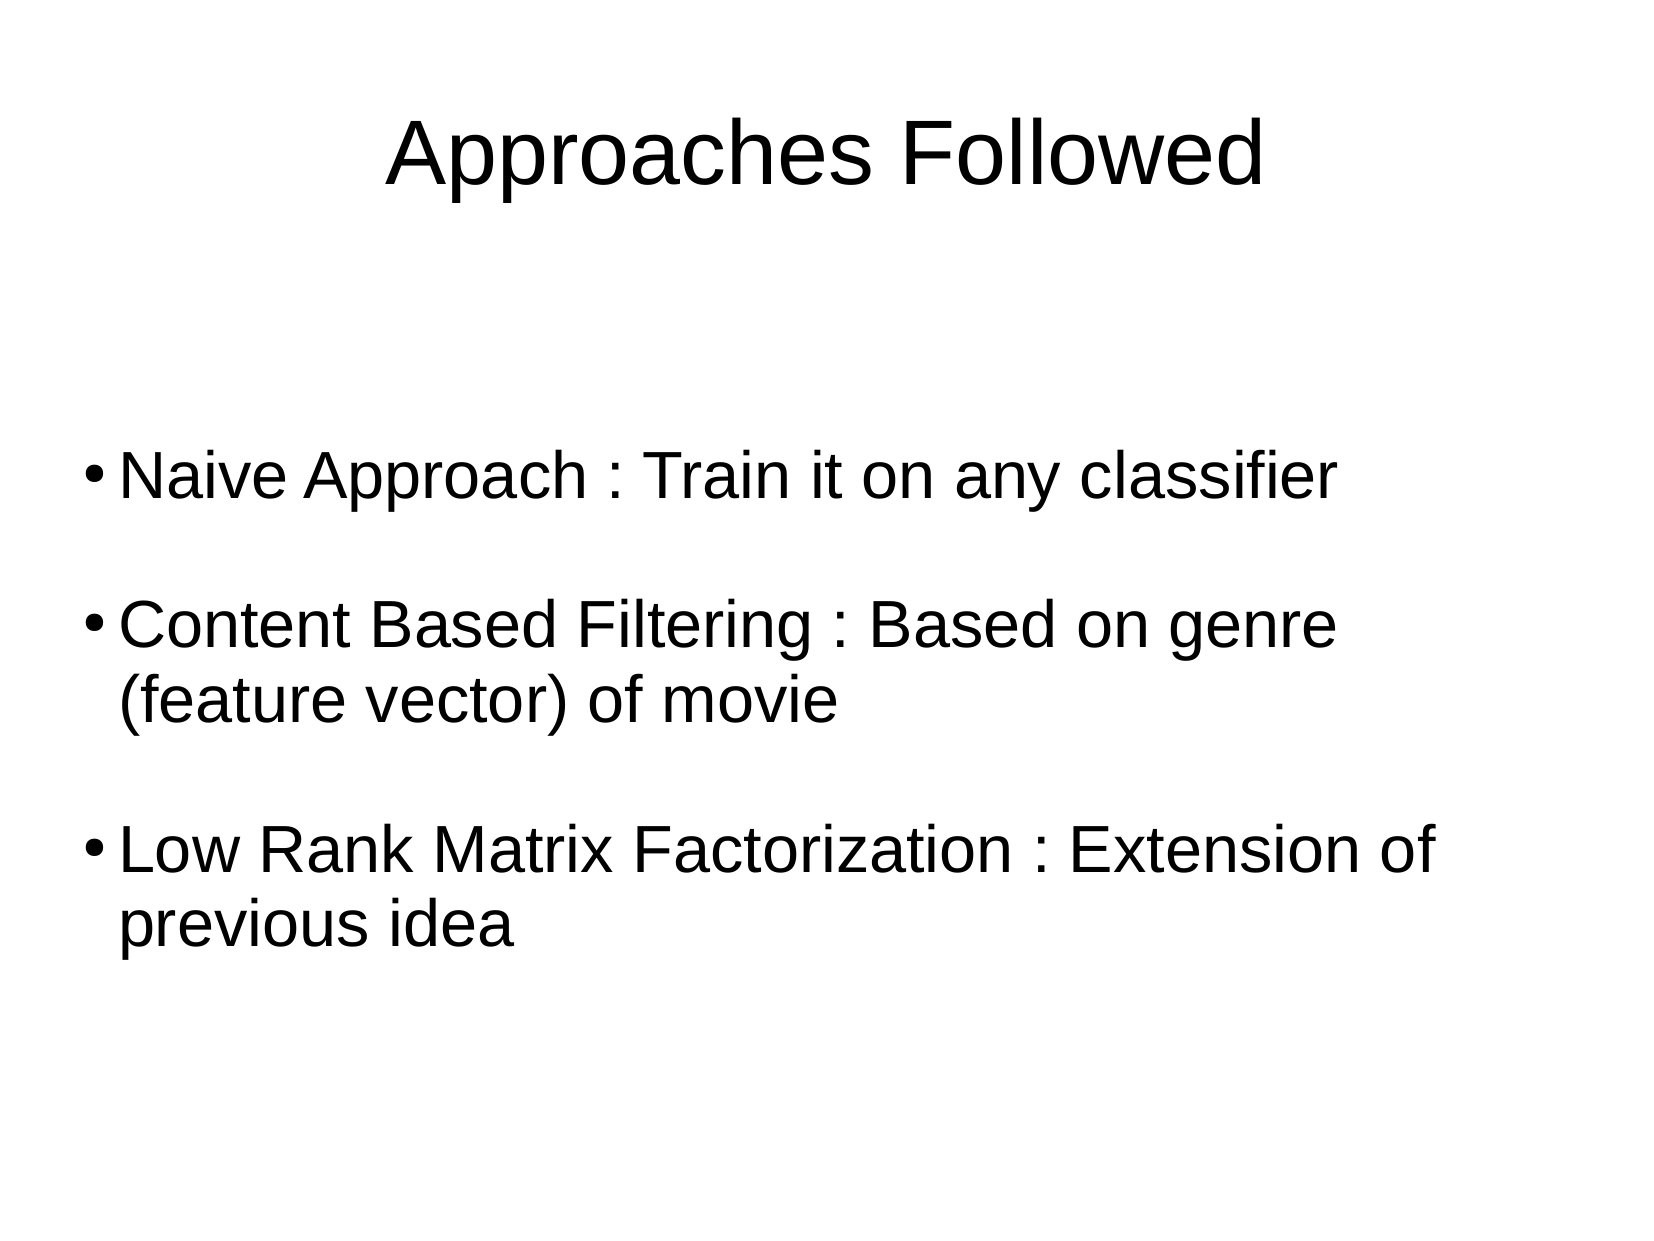

# Approaches Followed
Naive Approach : Train it on any classifier
Content Based Filtering : Based on genre (feature vector) of movie
Low Rank Matrix Factorization : Extension of previous idea